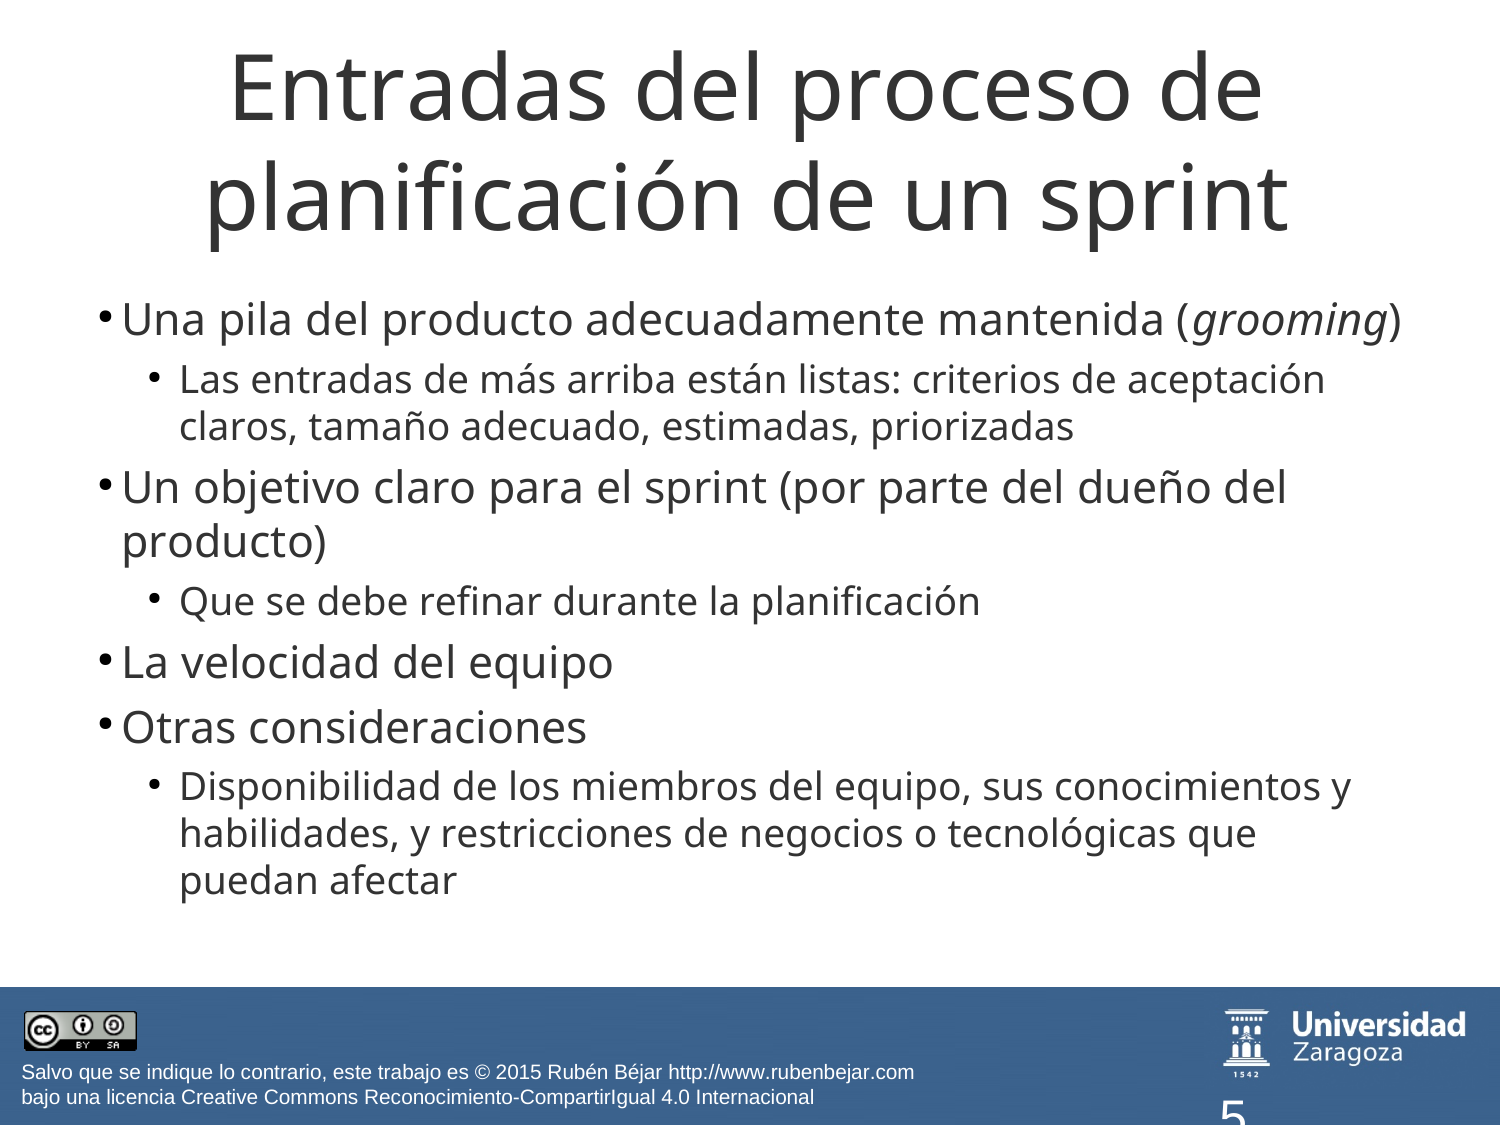

# Entradas del proceso de planificación de un sprint
Una pila del producto adecuadamente mantenida (grooming)
Las entradas de más arriba están listas: criterios de aceptación claros, tamaño adecuado, estimadas, priorizadas
Un objetivo claro para el sprint (por parte del dueño del producto)
Que se debe refinar durante la planificación
La velocidad del equipo
Otras consideraciones
Disponibilidad de los miembros del equipo, sus conocimientos y habilidades, y restricciones de negocios o tecnológicas que puedan afectar